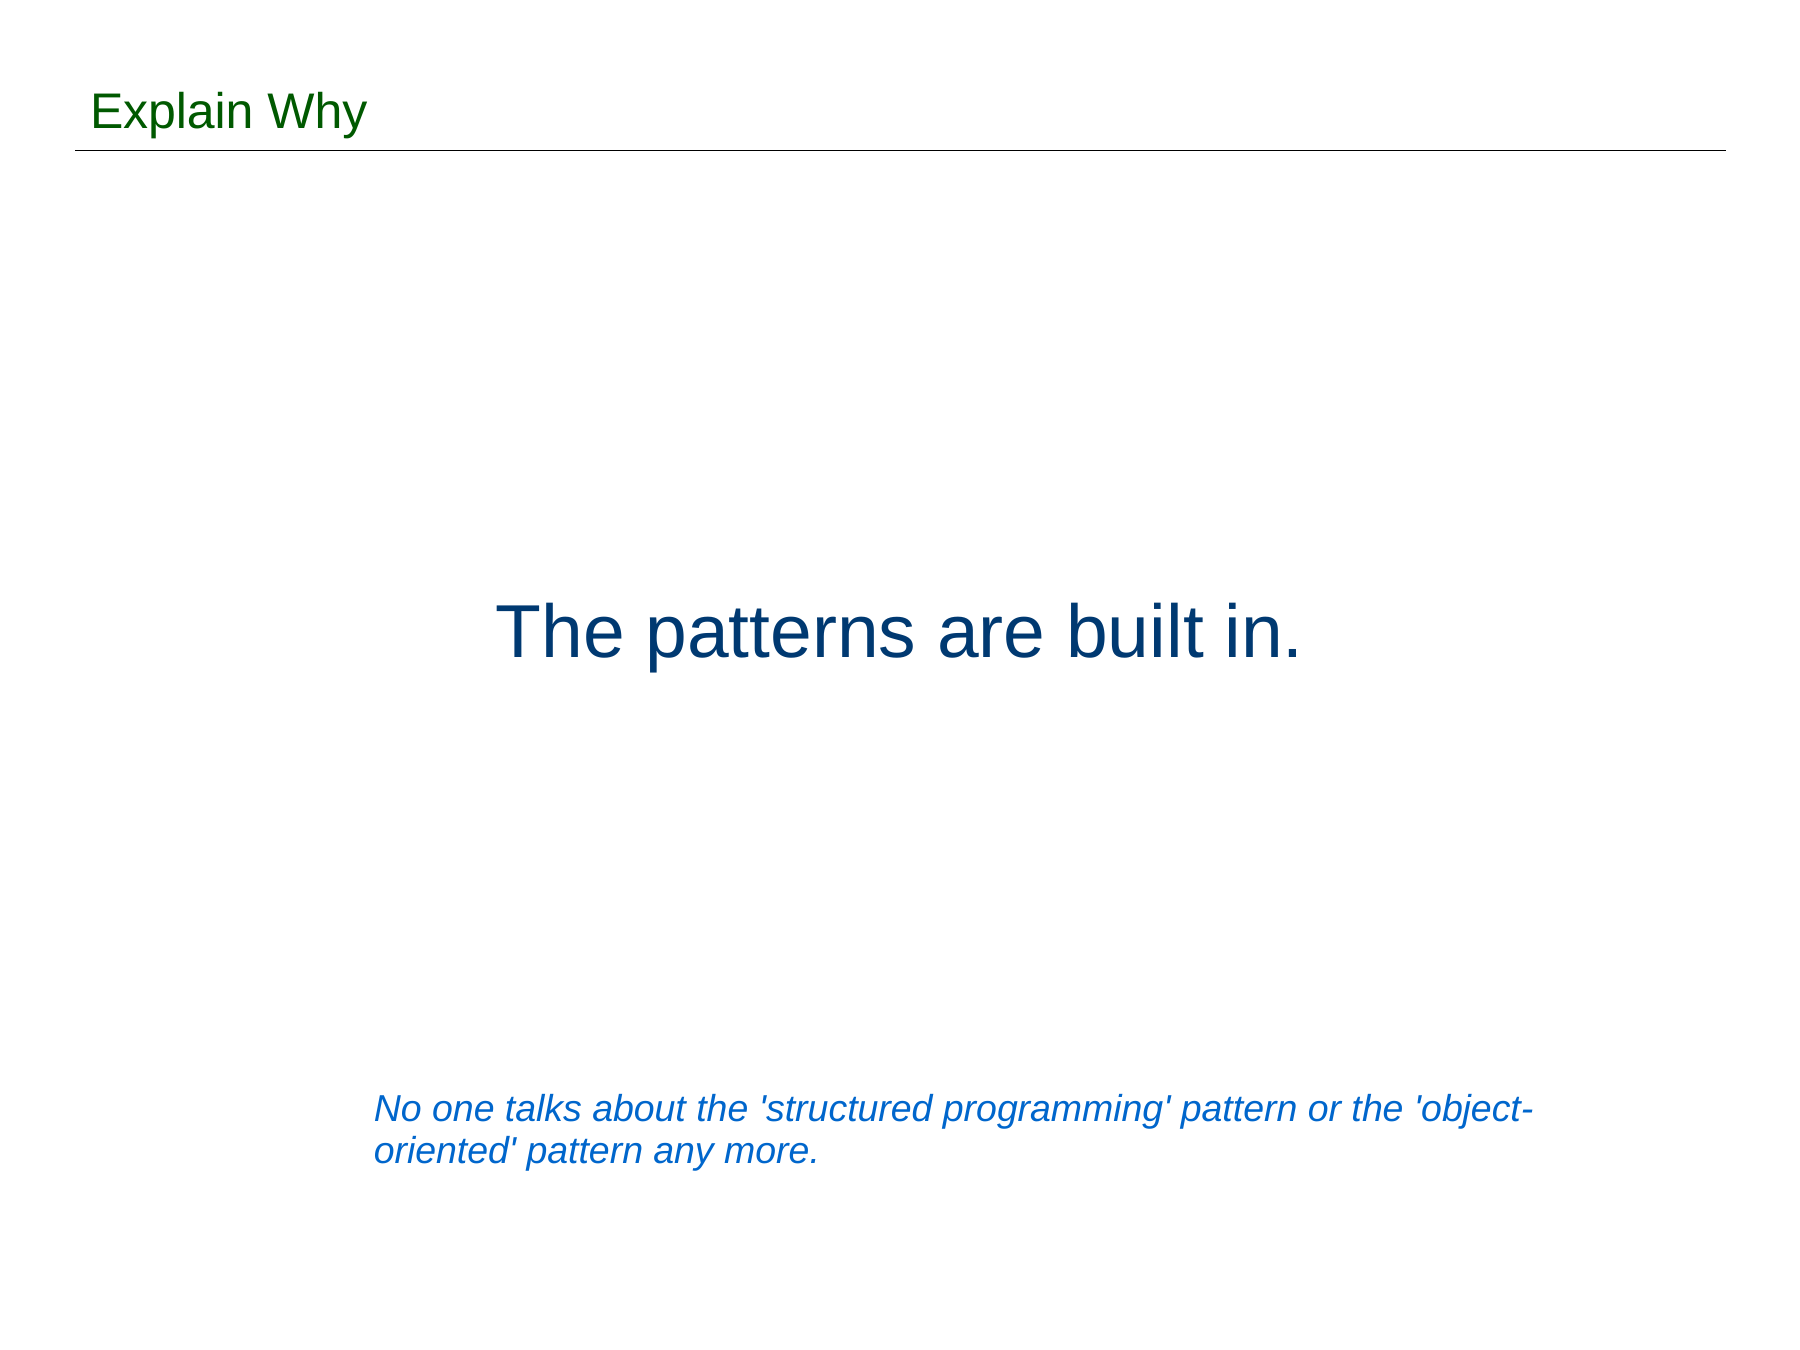

# Explain Why
The patterns are built in.
No one talks about the 'structured programming' pattern or the 'object-oriented' pattern any more.